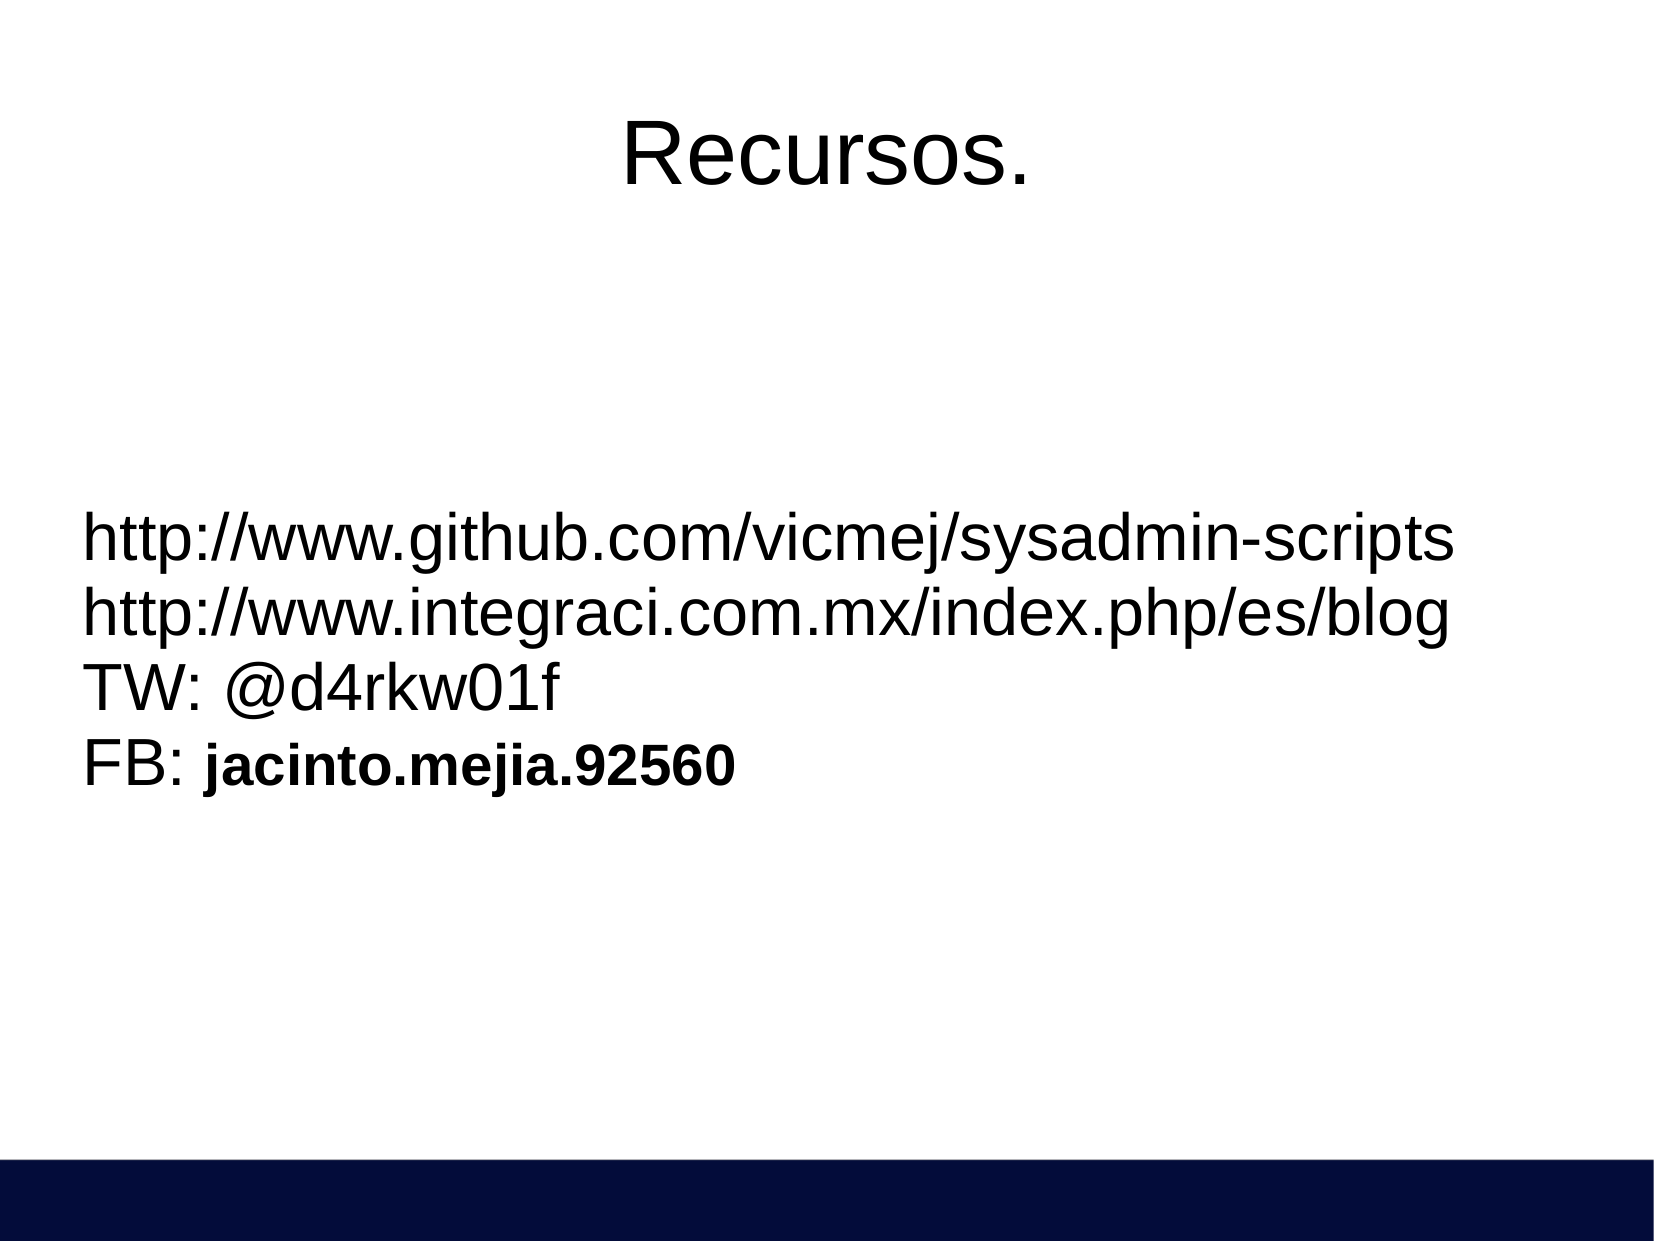

# Recursos.
http://www.github.com/vicmej/sysadmin-scripts
http://www.integraci.com.mx/index.php/es/blog
TW: @d4rkw01f
FB: jacinto.mejia.92560